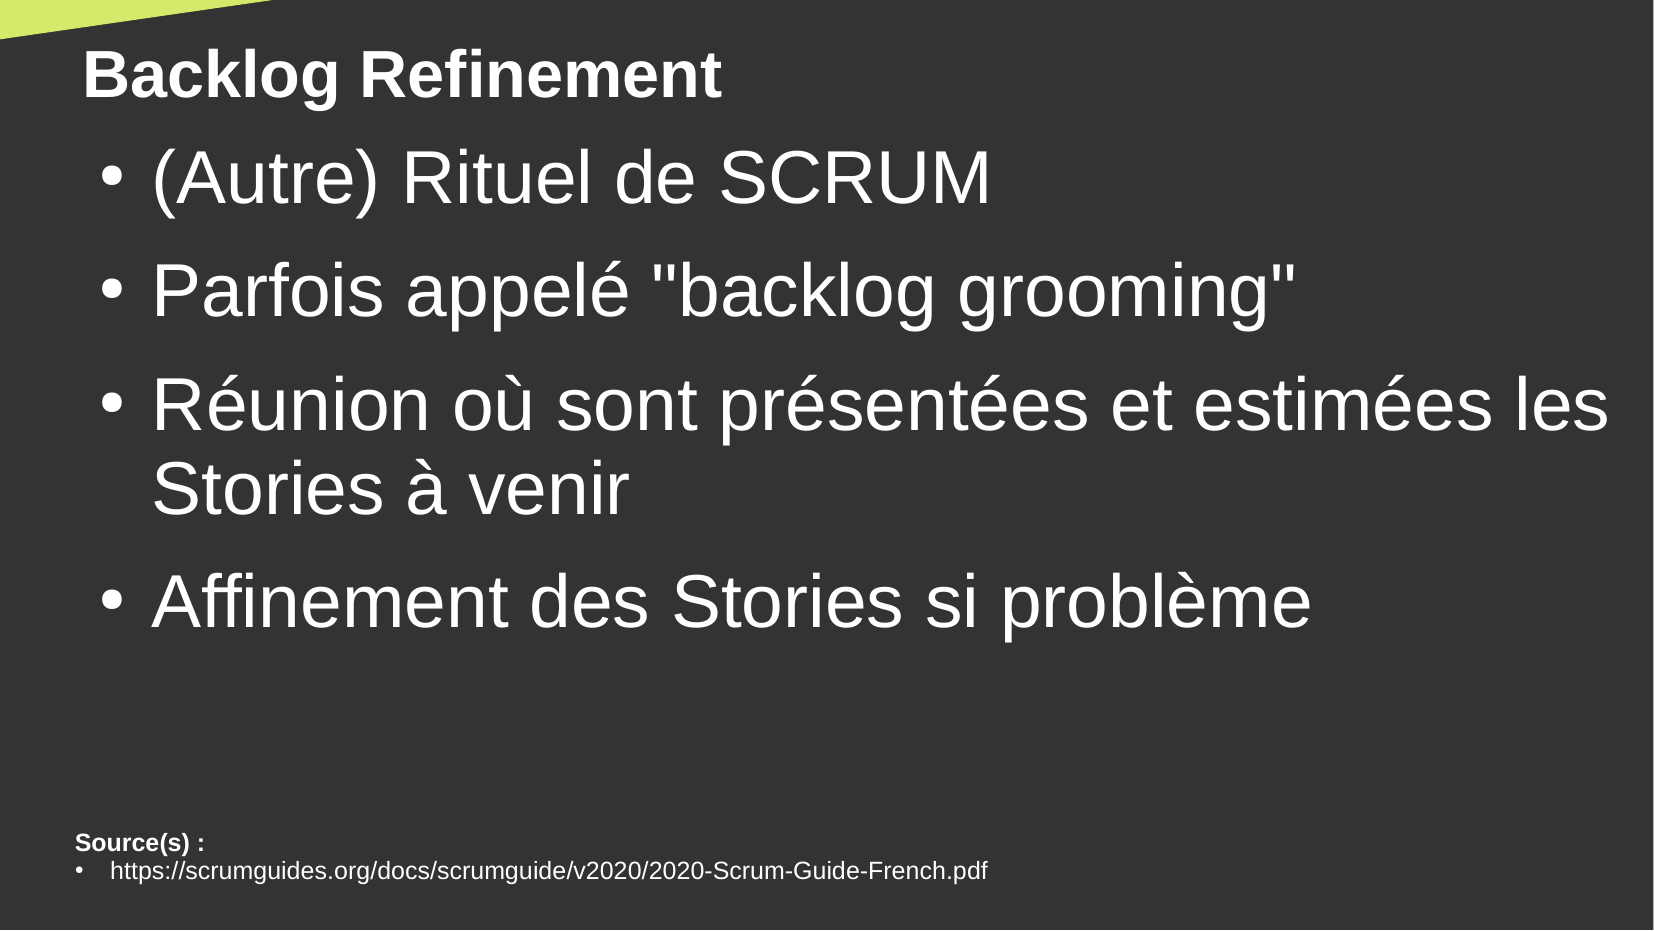

# Backlog Refinement
(Autre) Rituel de SCRUM
Parfois appelé "backlog grooming"
Réunion où sont présentées et estimées les Stories à venir
Affinement des Stories si problème
Source(s) :
https://scrumguides.org/docs/scrumguide/v2020/2020-Scrum-Guide-French.pdf